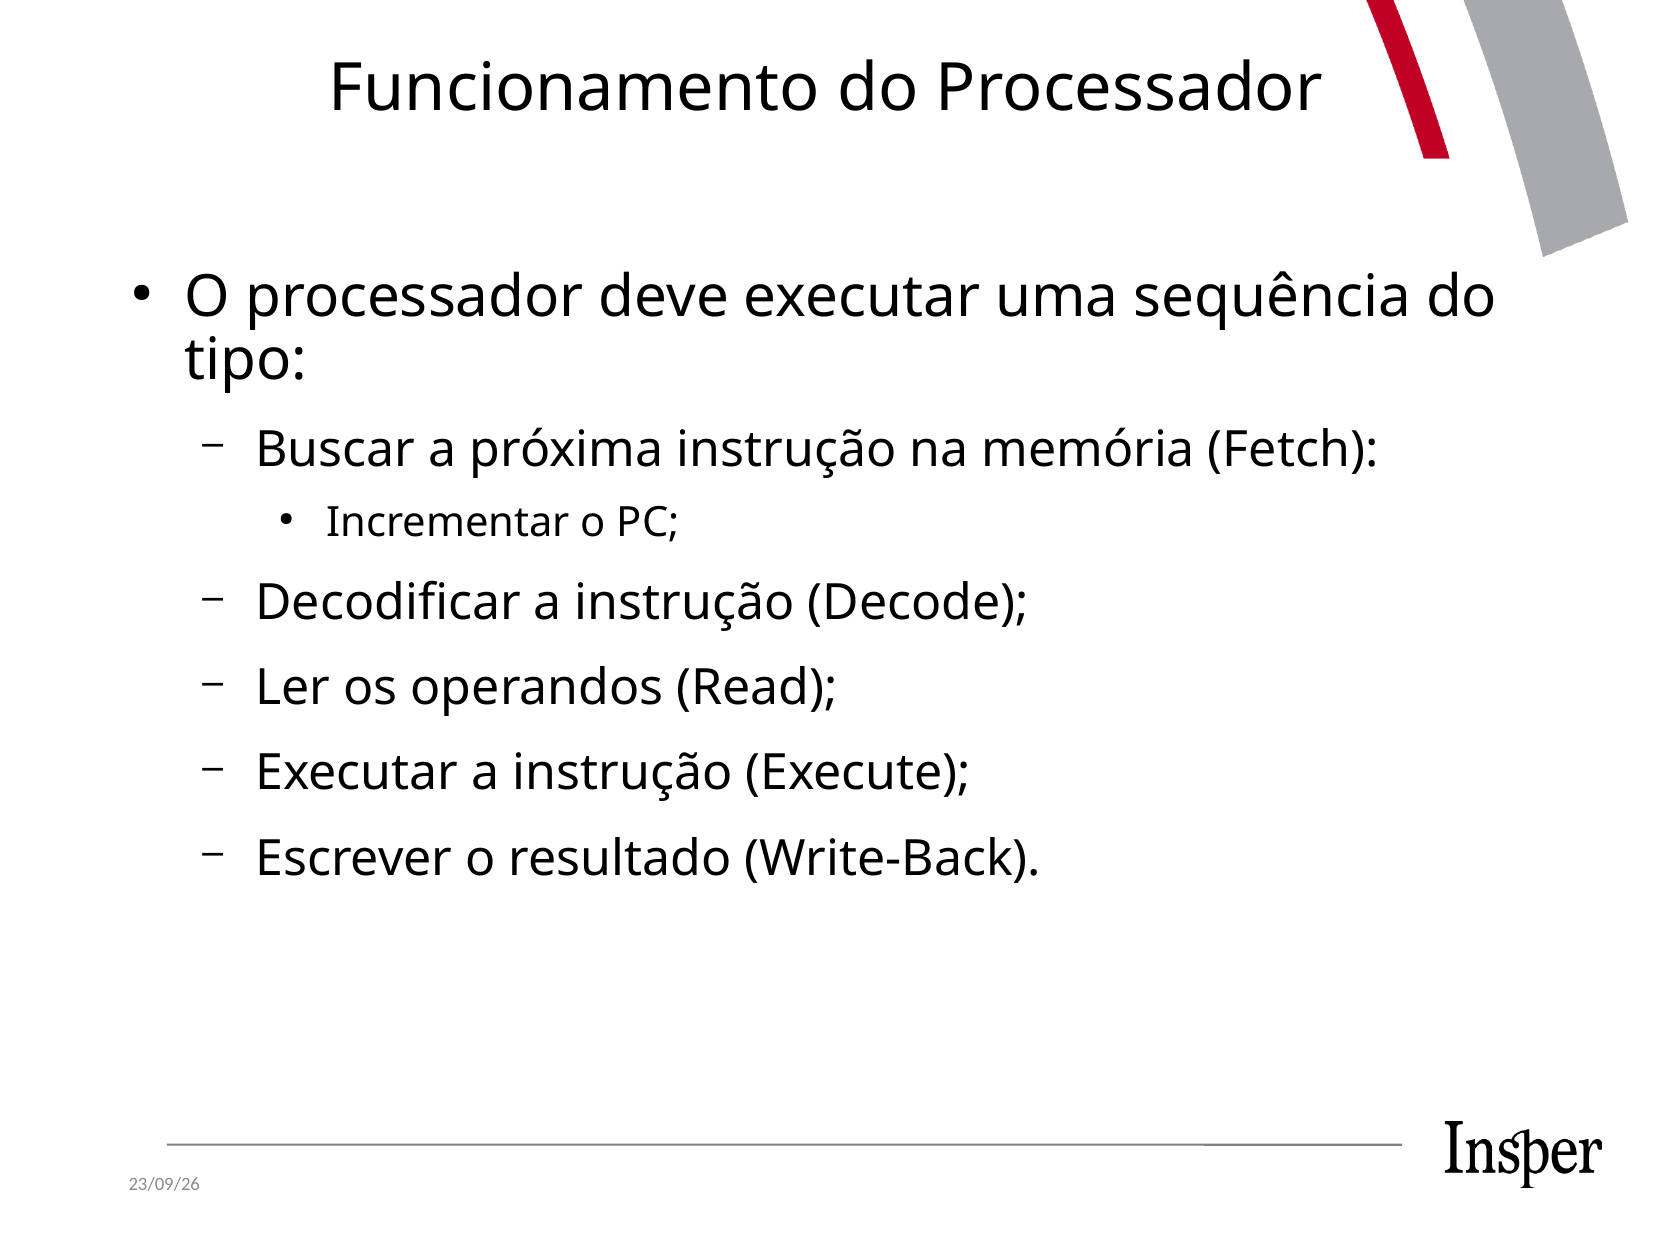

# Funcionamento do Processador
O processador deve executar uma sequência do tipo:
Buscar a próxima instrução na memória (Fetch):
Incrementar o PC;
Decodificar a instrução (Decode);
Ler os operandos (Read);
Executar a instrução (Execute);
Escrever o resultado (Write-Back).